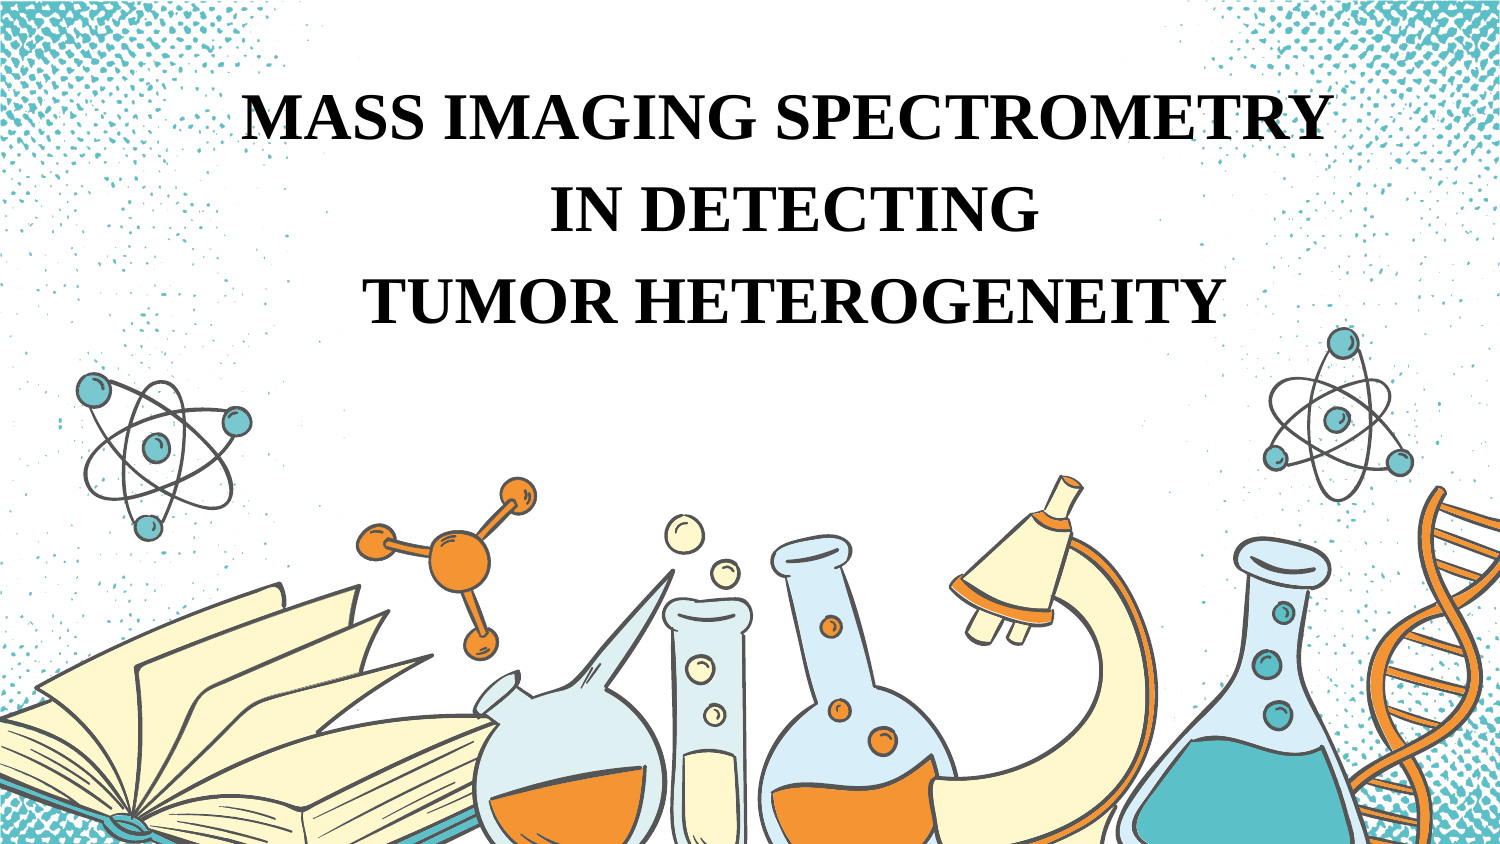

# MASS IMAGING SPECTROMETRY IN DETECTING TUMOR HETEROGENEITY